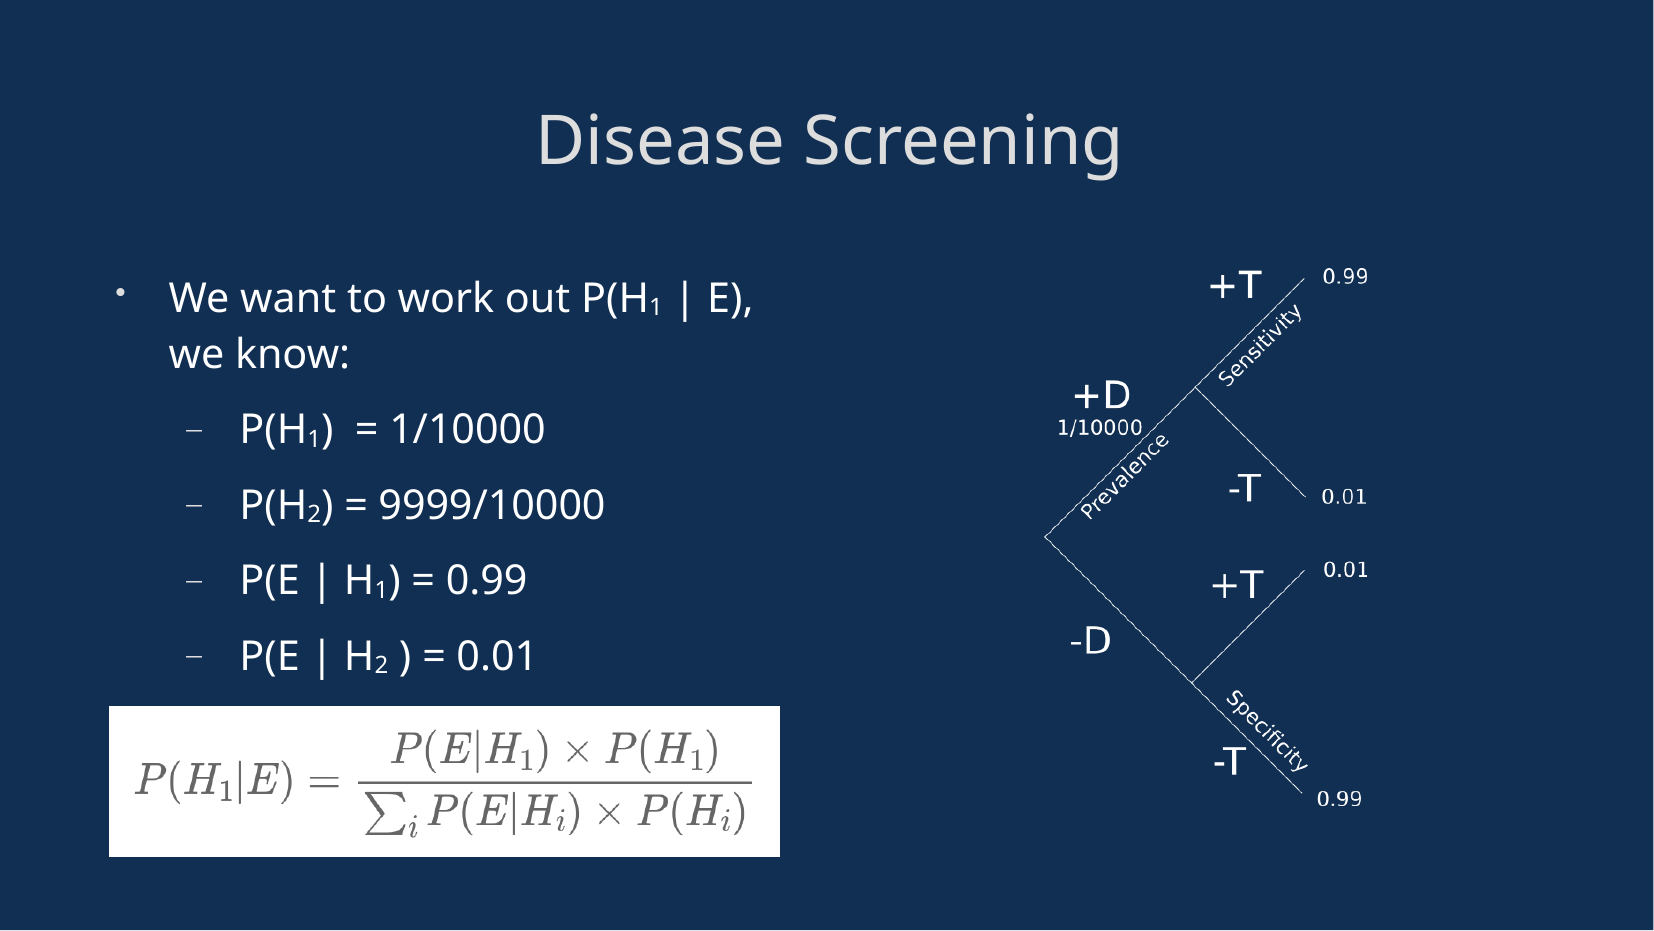

# Disease Screening
We want to work out P(H1 | E), we know:
P(H1) = 1/10000
P(H2) = 9999/10000
P(E | H1) = 0.99
P(E | H2 ) = 0.01